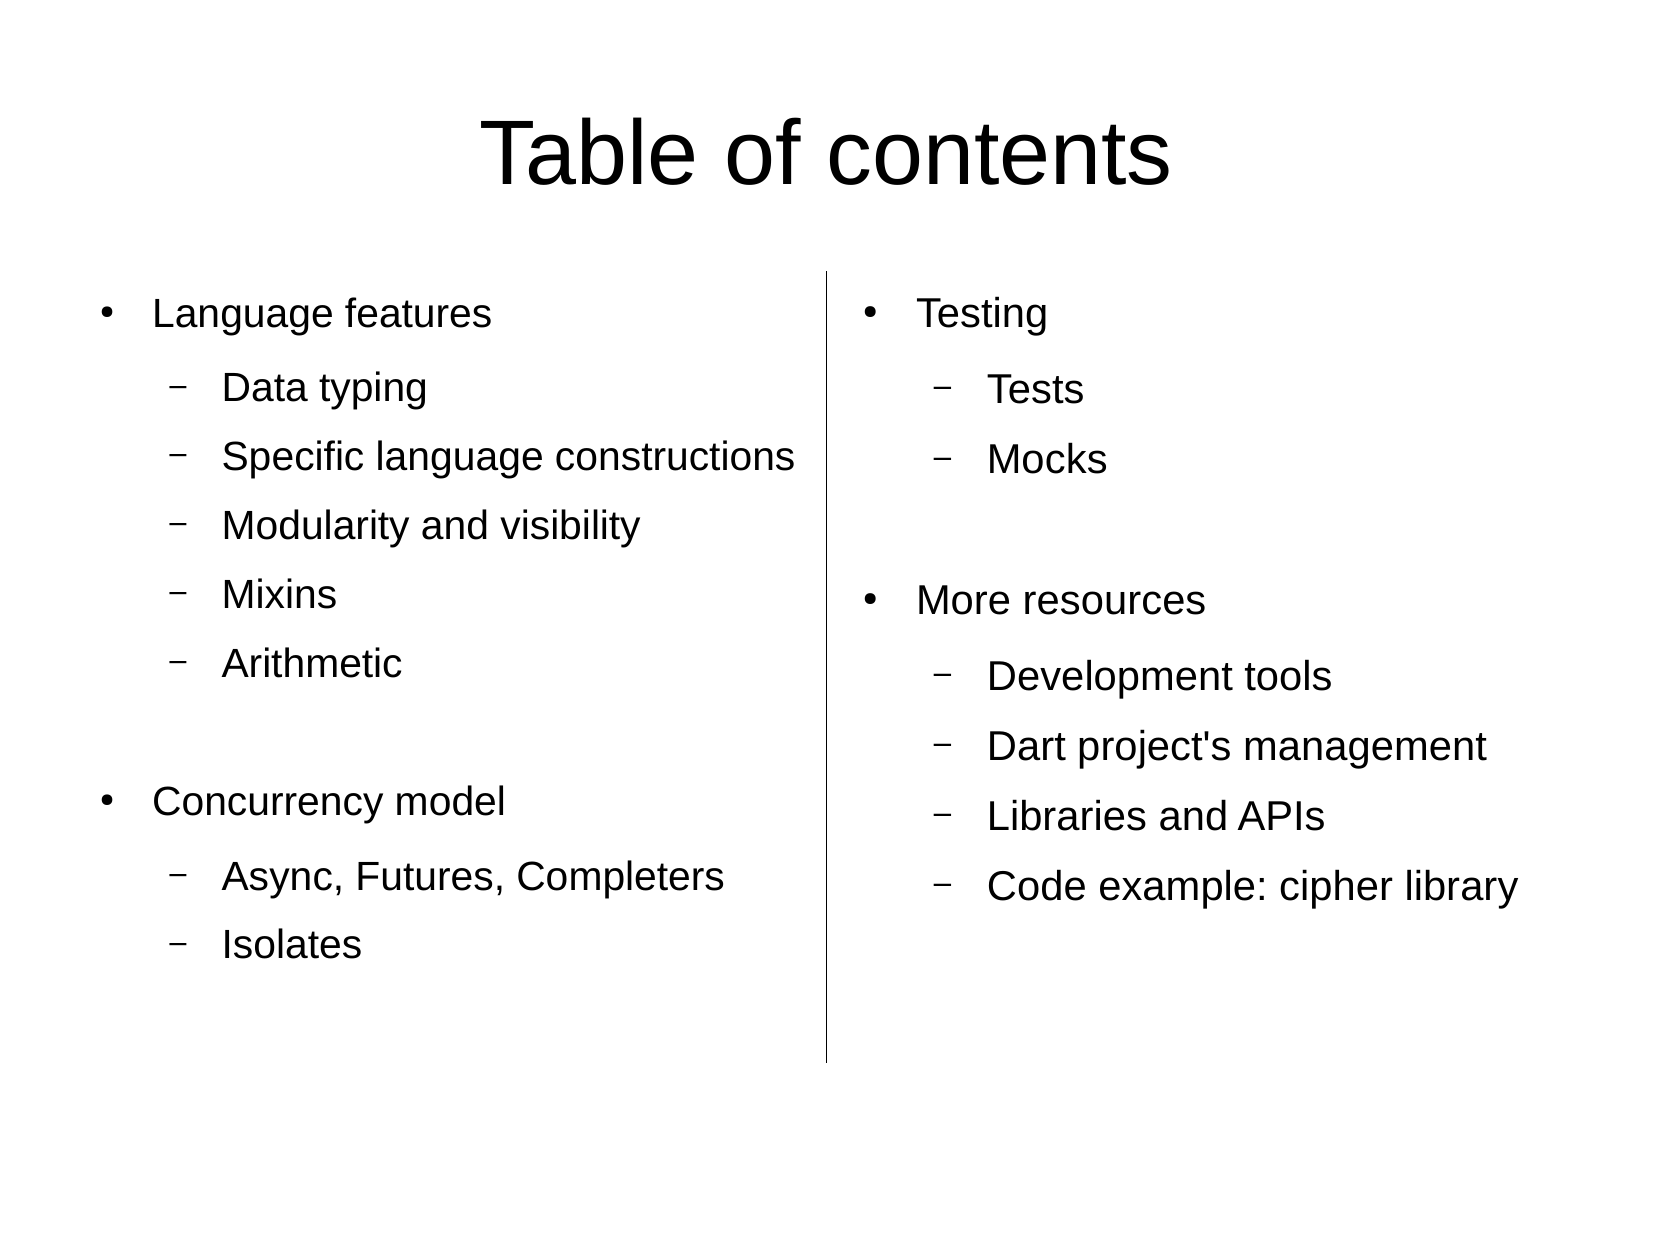

# Table of contents
Language features
Data typing
Specific language constructions
Modularity and visibility
Mixins
Arithmetic
Concurrency model
Async, Futures, Completers
Isolates
Testing
Tests
Mocks
More resources
Development tools
Dart project's management
Libraries and APIs
Code example: cipher library